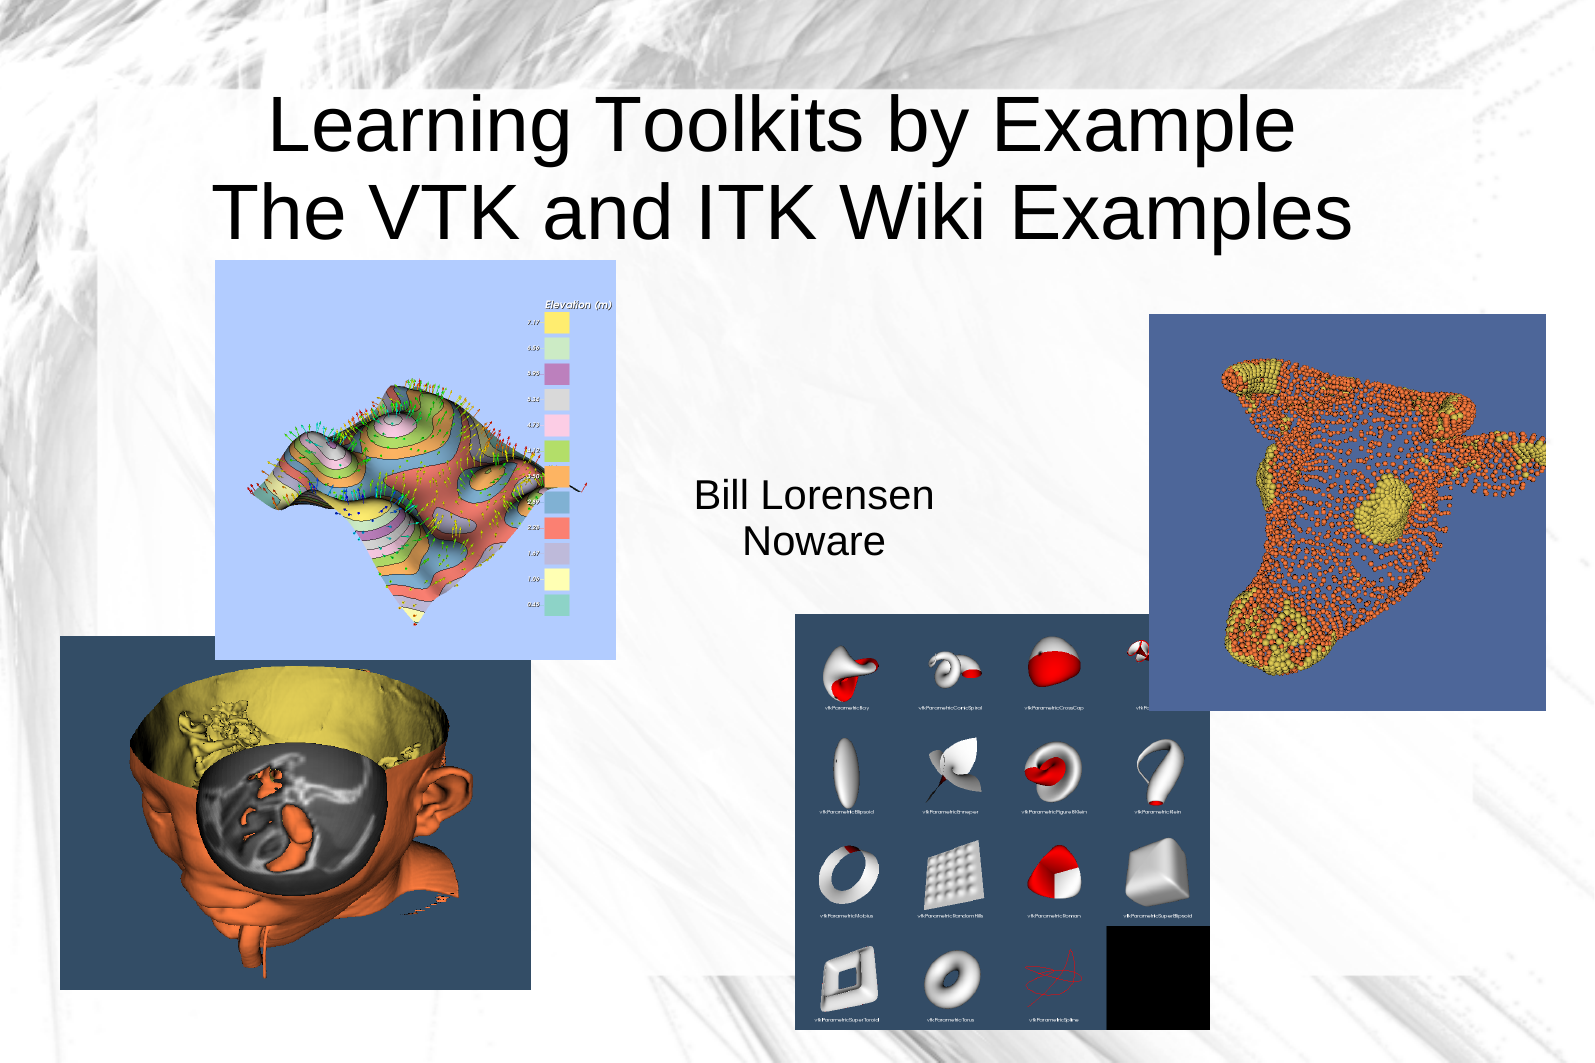

# Learning Toolkits by Example The VTK and ITK Wiki Examples
Bill Lorensen
Noware